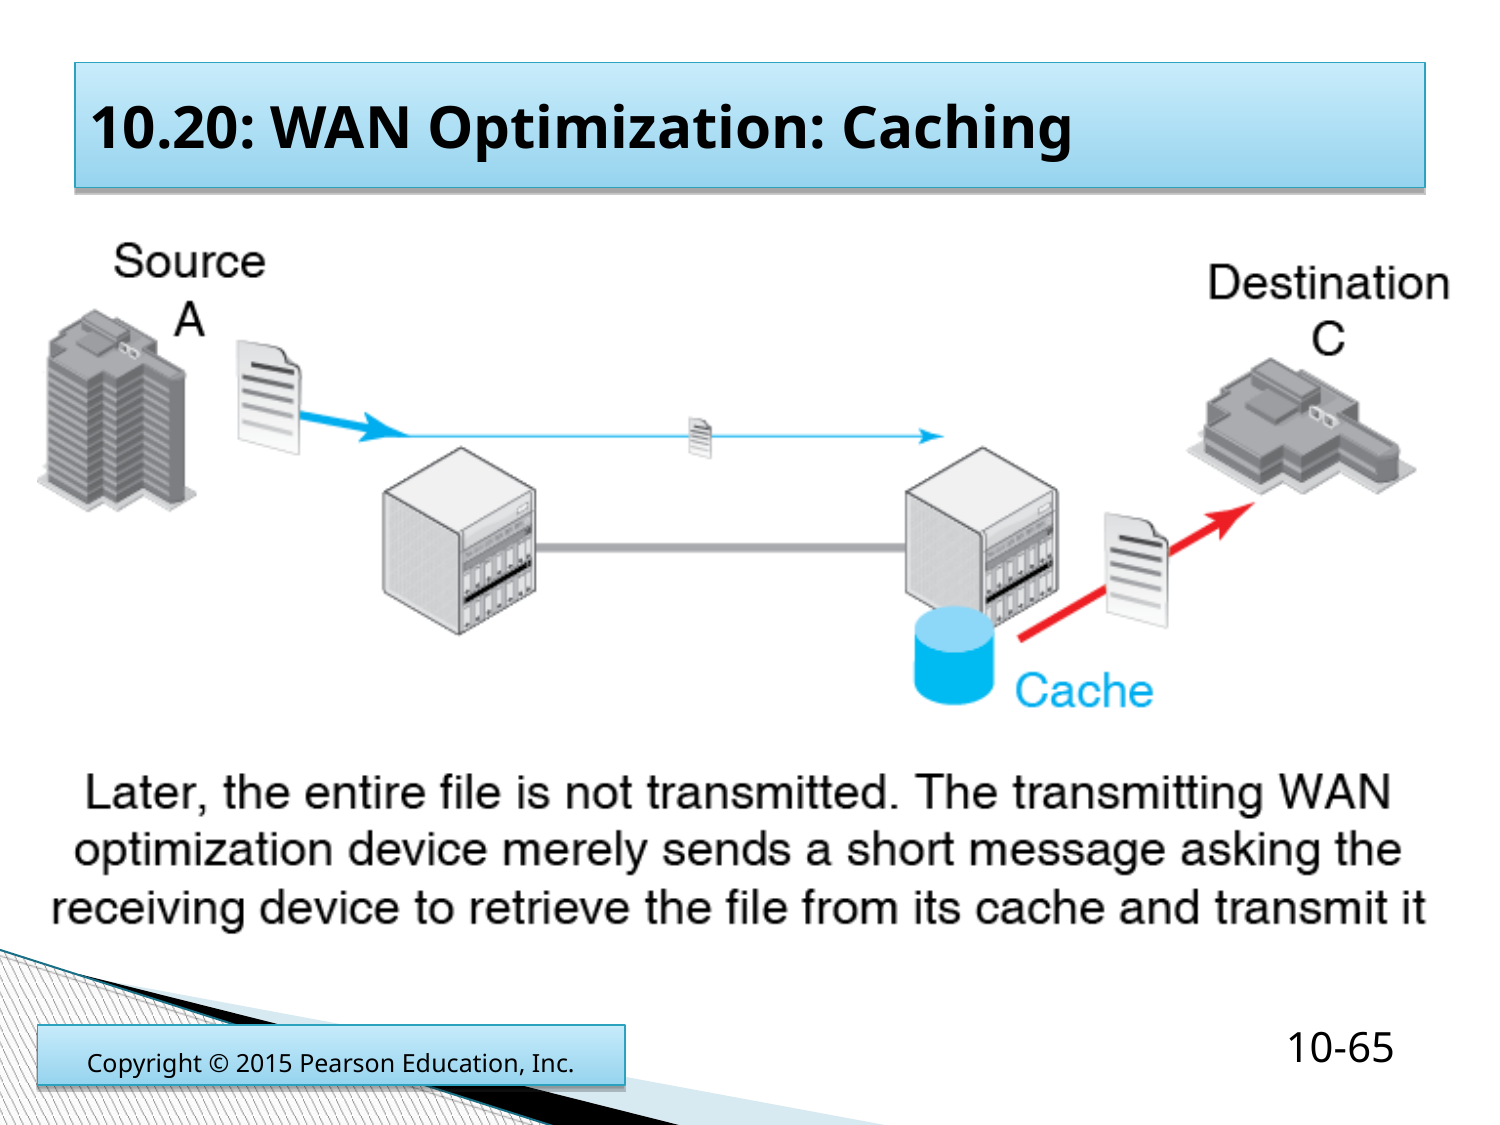

# 10.20: WAN Optimization: Caching
Copyright © 2015 Pearson Education, Inc.